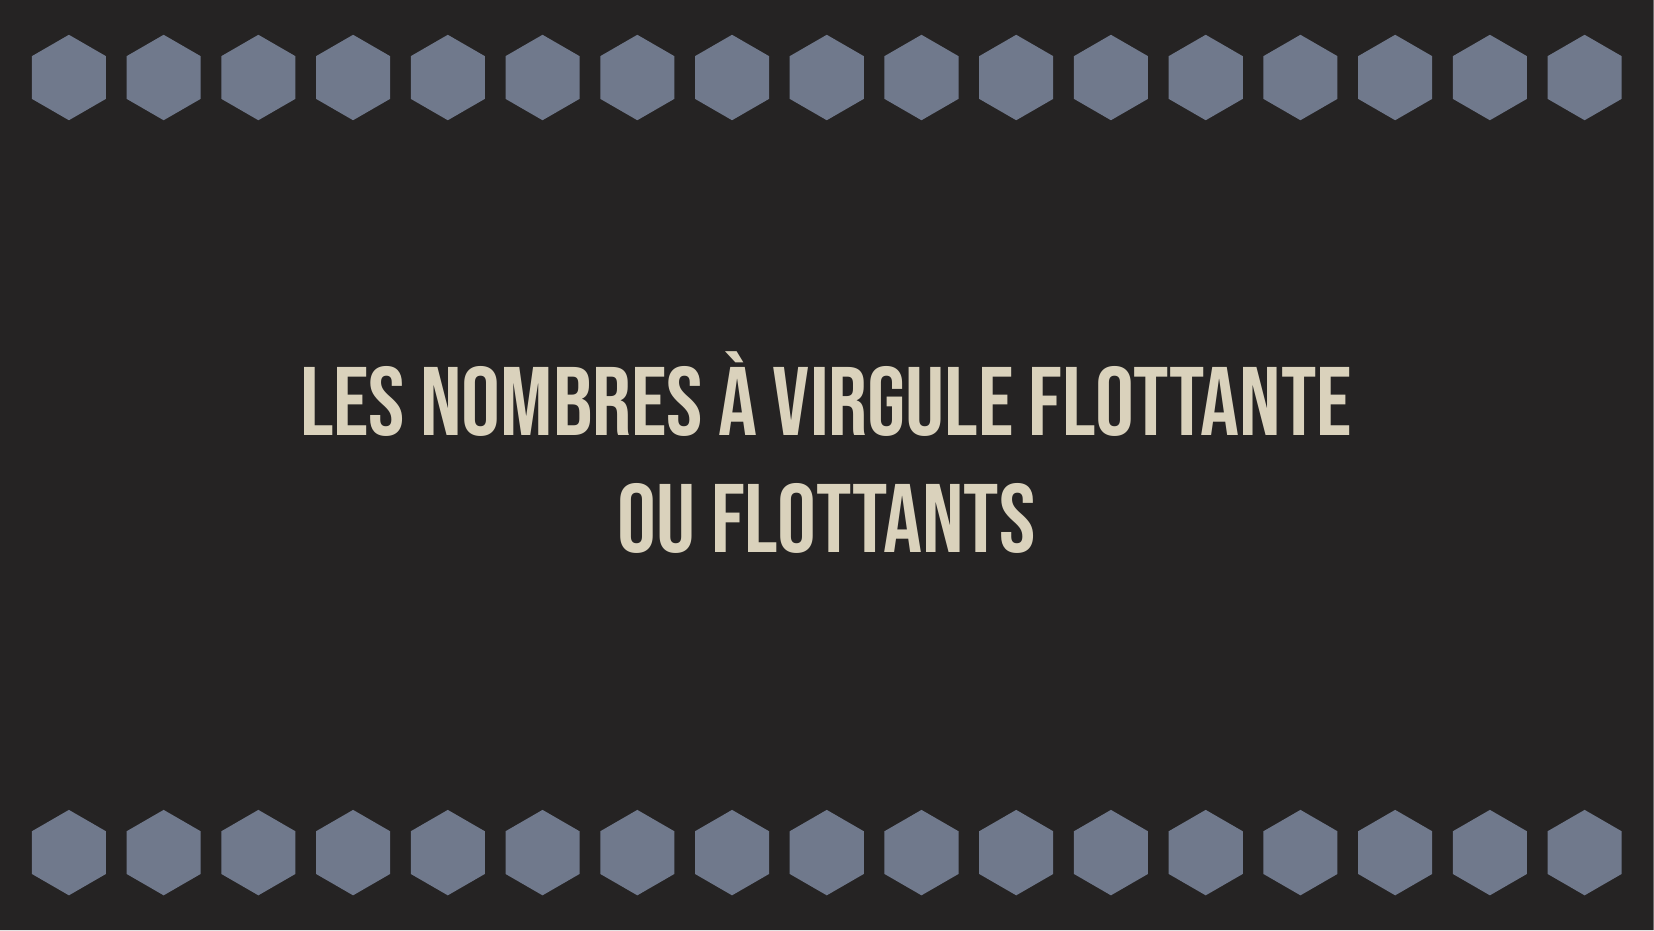

# Les nombres à virgule flottante ou flottants